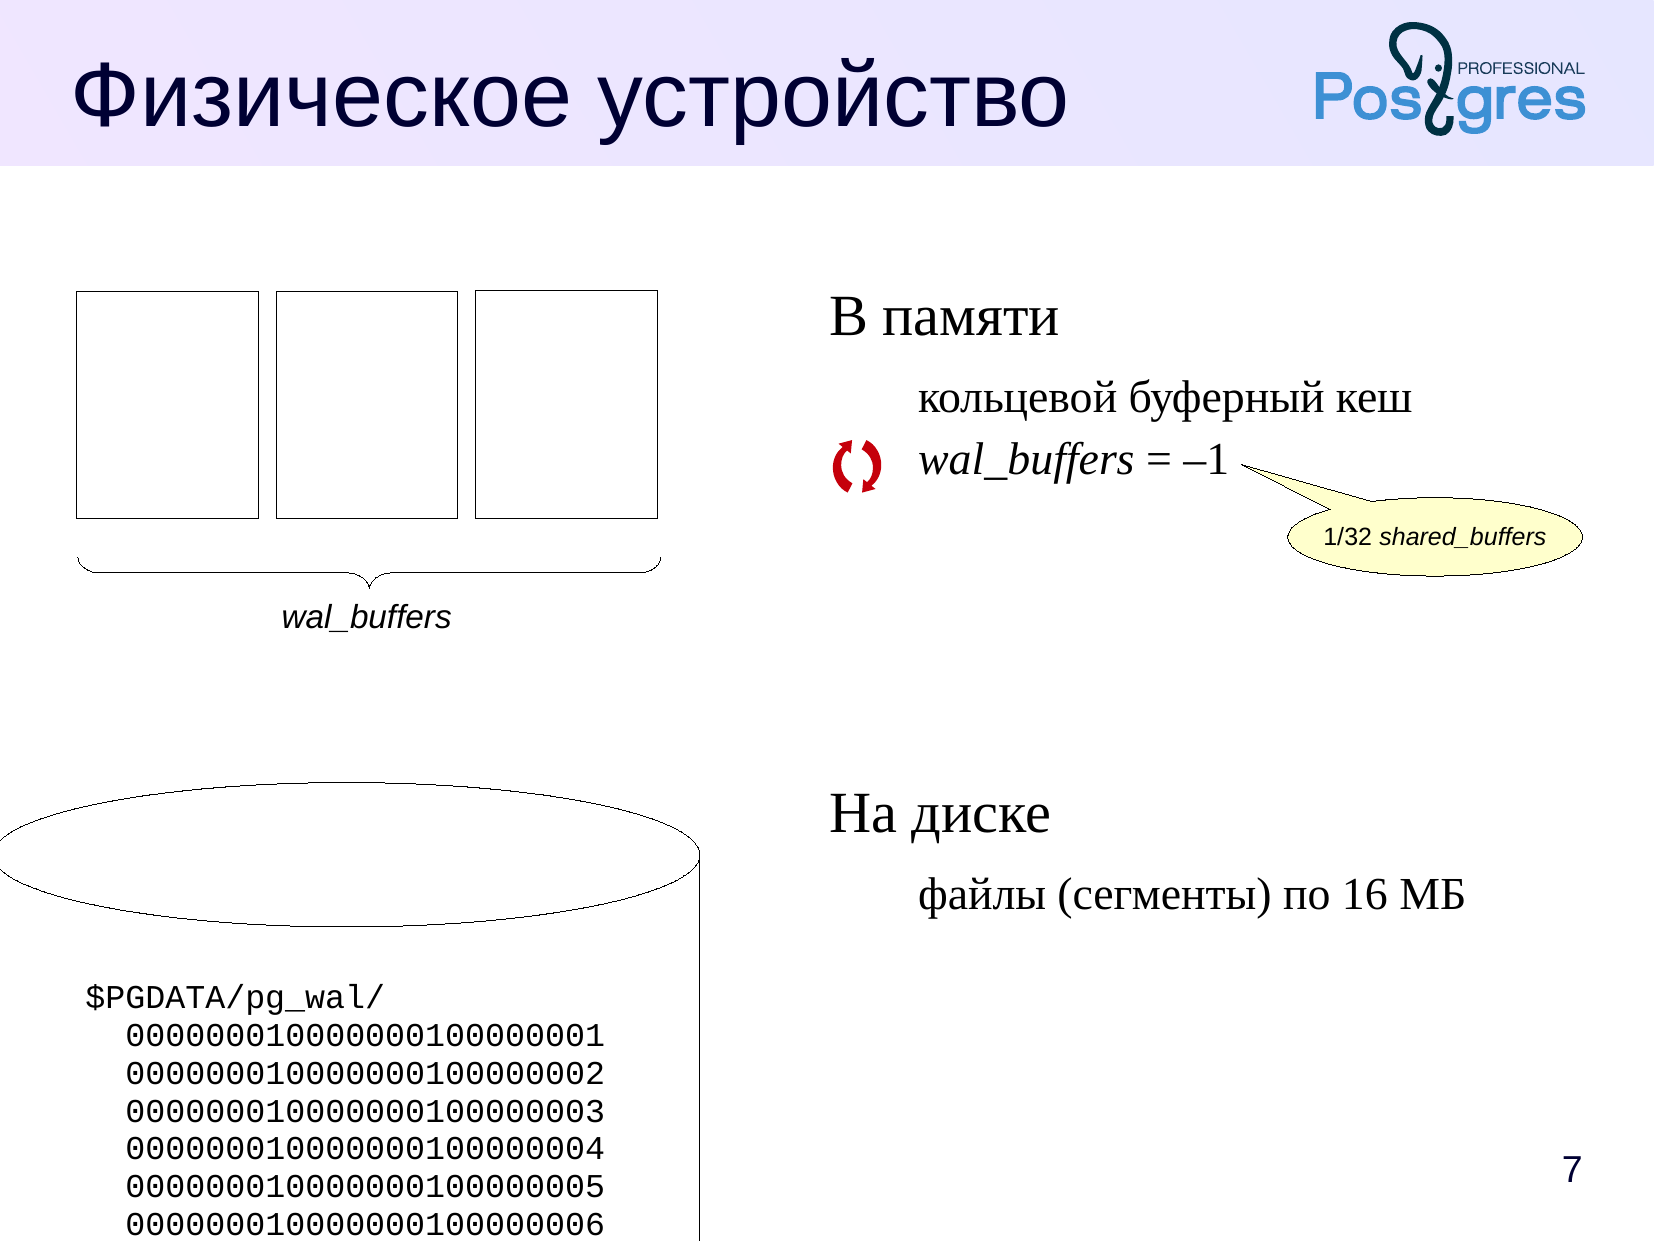

# Физическое устройство
В памяти
кольцевой буферный кеш
wal_buffers = –1
На диске
файлы (сегменты) по 16 МБ
1/32 shared_buffers
wal_buffers
$PGDATA/pg_wal/
 000000010000000100000001
 000000010000000100000002
 000000010000000100000003
 000000010000000100000004
 000000010000000100000005
 000000010000000100000006